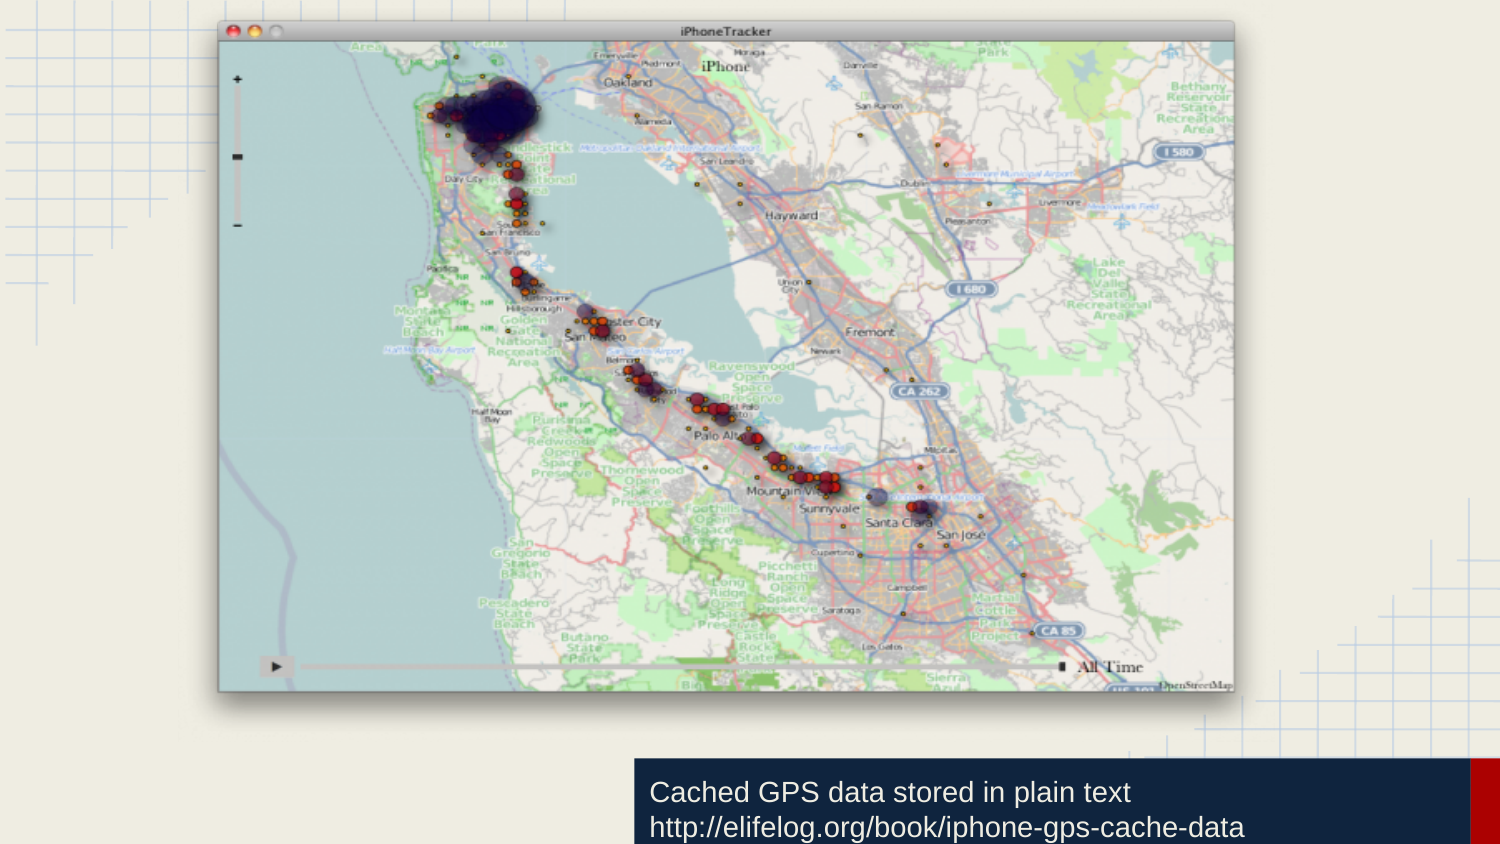

# Cached GPS data stored in plain text http://elifelog.org/book/iphone-gps-cache-data